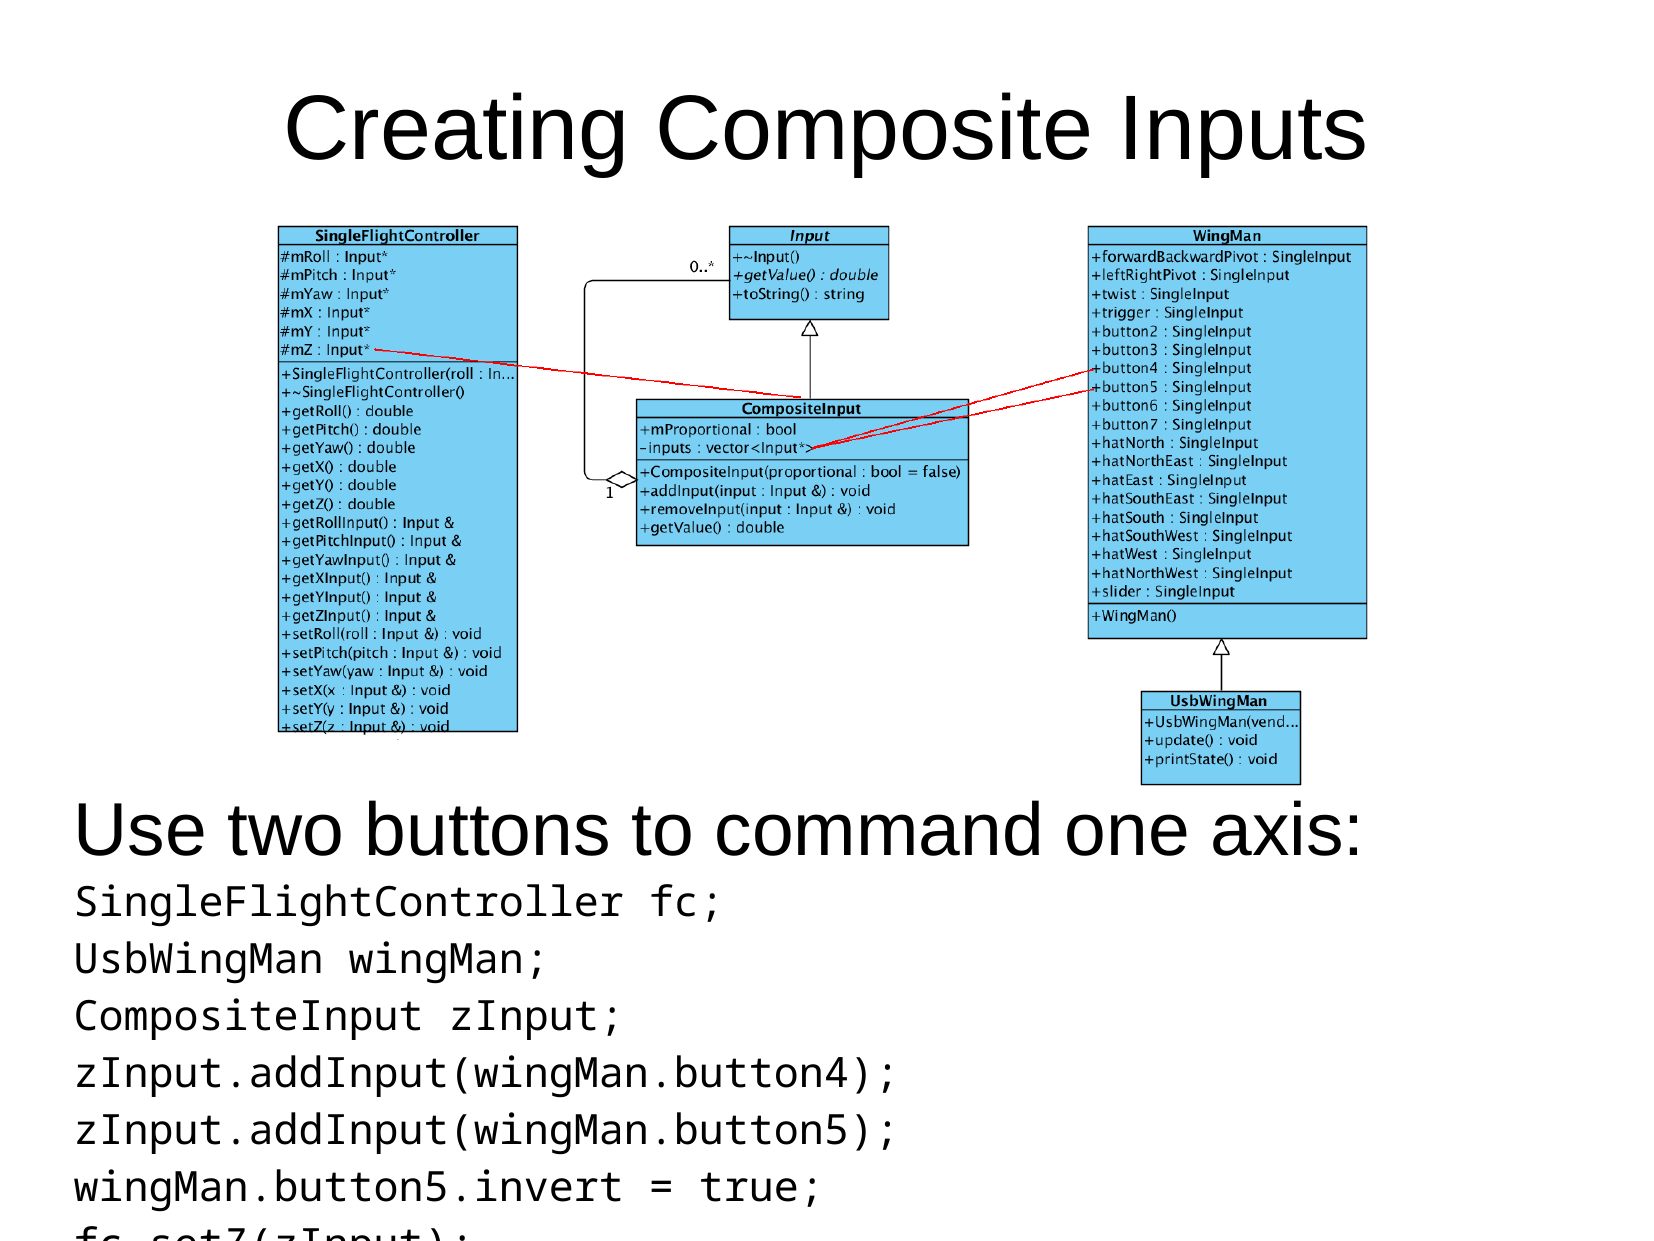

# Creating Composite Inputs
Use two buttons to command one axis:
SingleFlightController fc;
UsbWingMan wingMan;
CompositeInput zInput;
zInput.addInput(wingMan.button4);
zInput.addInput(wingMan.button5);
wingMan.button5.invert = true;
fc.setZ(zInput);